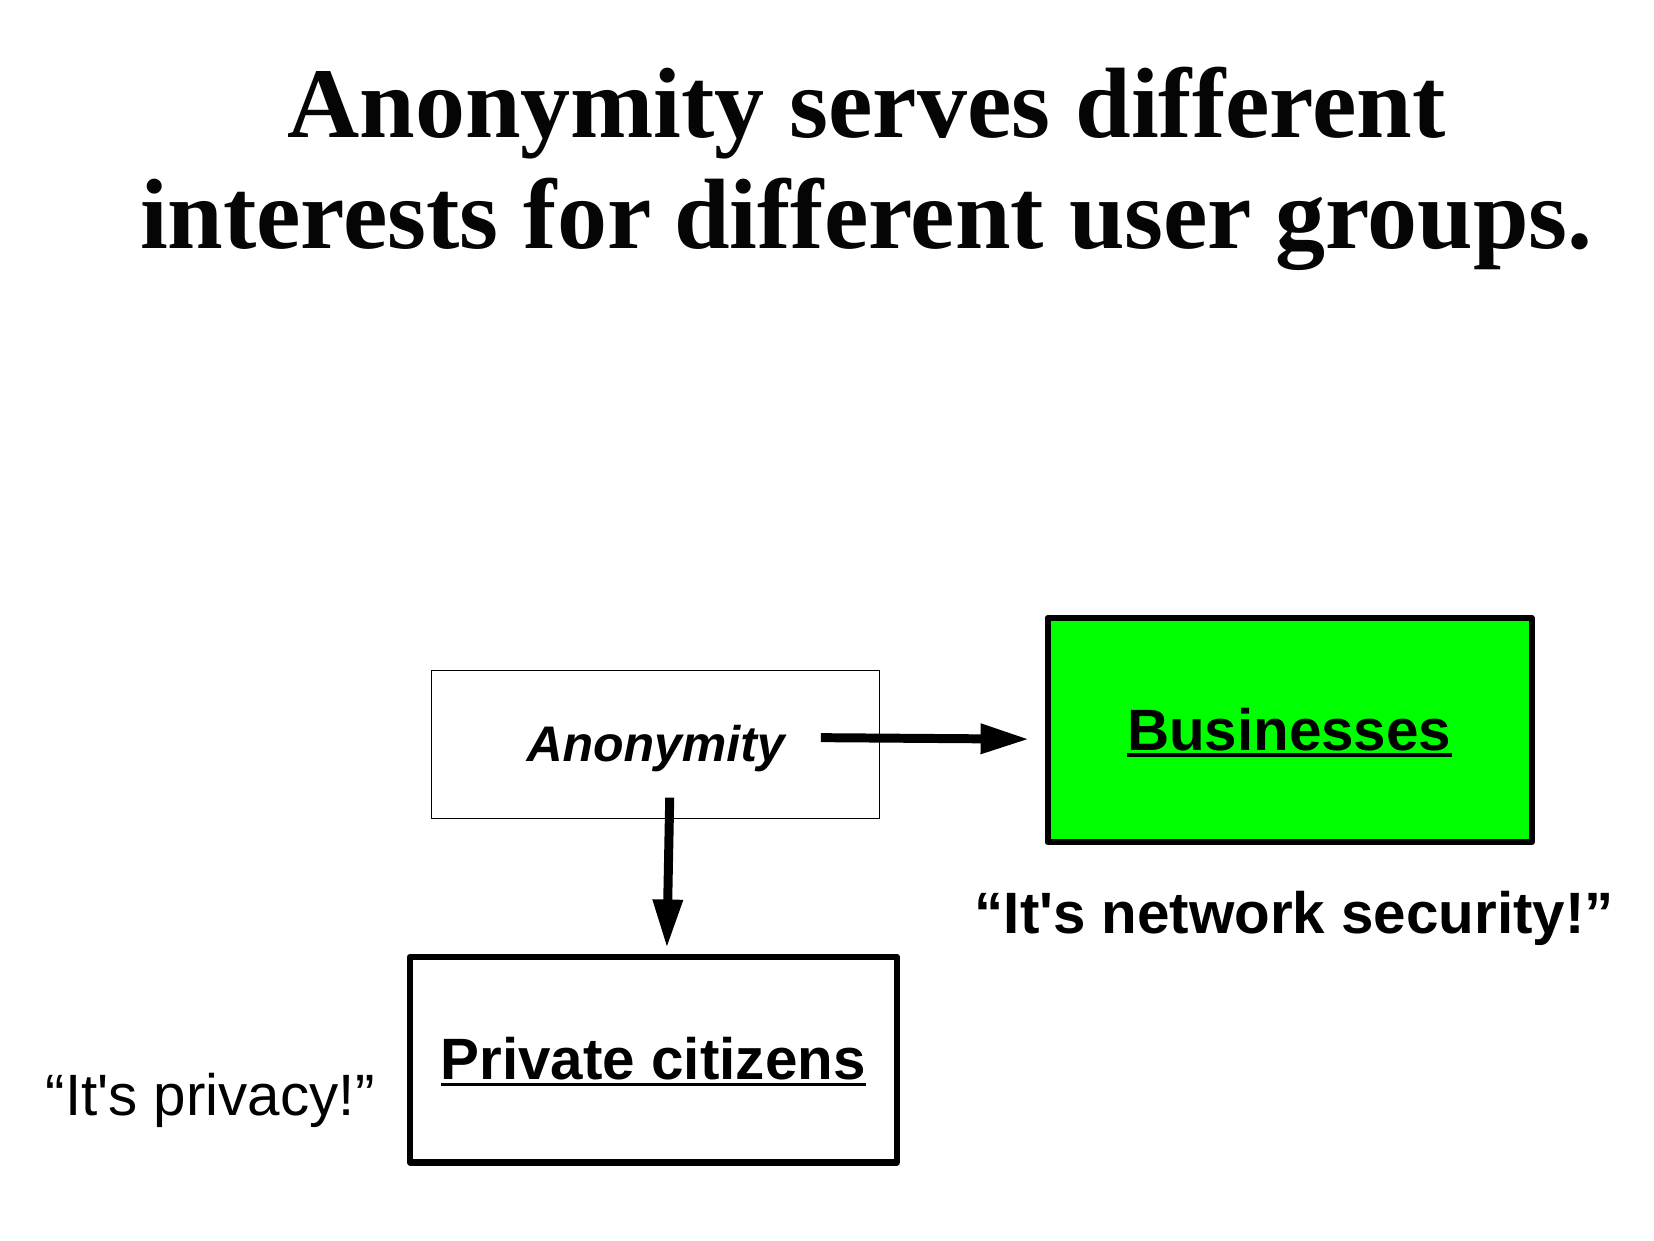

# Anonymity serves different interests for different user groups.
Businesses
Anonymity
“It's network security!”
Private citizens
“It's privacy!”